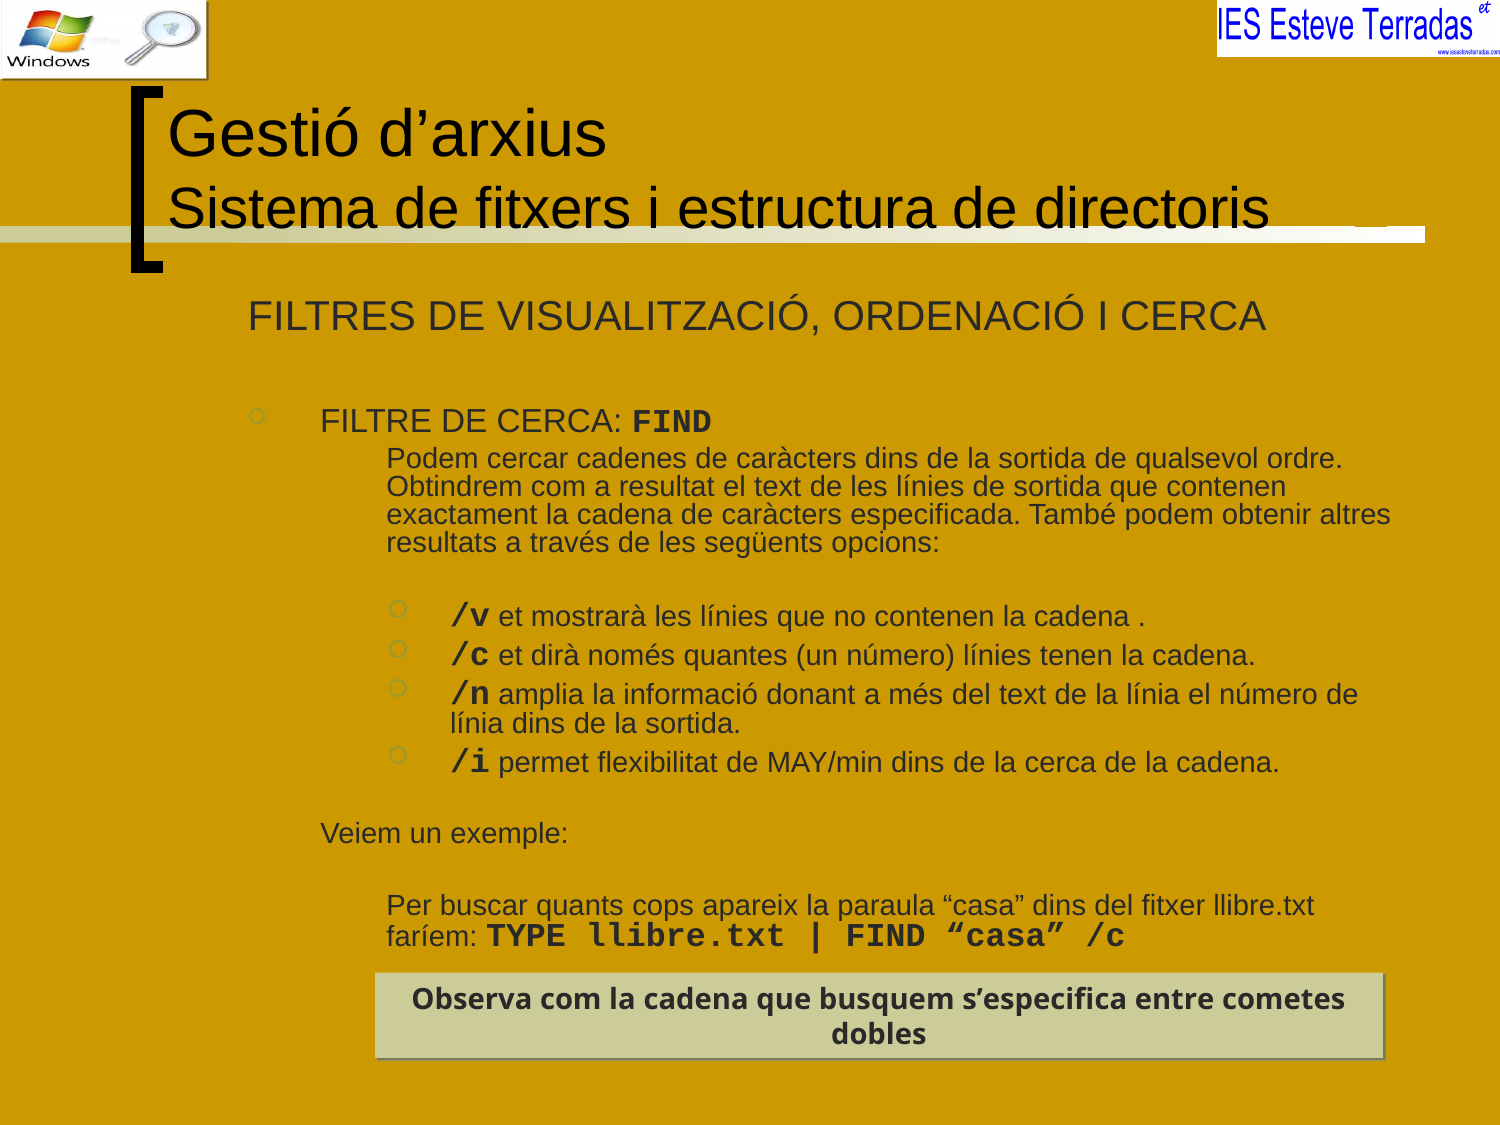

# Gestió d’arxius Sistema de fitxers i estructura de directoris
FILTRES DE VISUALITZACIÓ, ORDENACIÓ I CERCA
FILTRE DE CERCA: FIND
Podem cercar cadenes de caràcters dins de la sortida de qualsevol ordre. Obtindrem com a resultat el text de les línies de sortida que contenen exactament la cadena de caràcters especificada. També podem obtenir altres resultats a través de les següents opcions:
/v et mostrarà les línies que no contenen la cadena .
/c et dirà només quantes (un número) línies tenen la cadena.
/n amplia la informació donant a més del text de la línia el número de línia dins de la sortida.
/i permet flexibilitat de MAY/min dins de la cerca de la cadena.
Veiem un exemple:
	Per buscar quants cops apareix la paraula “casa” dins del fitxer llibre.txt faríem: TYPE llibre.txt | FIND “casa” /c
Observa com la cadena que busquem s’especifica entre cometes dobles